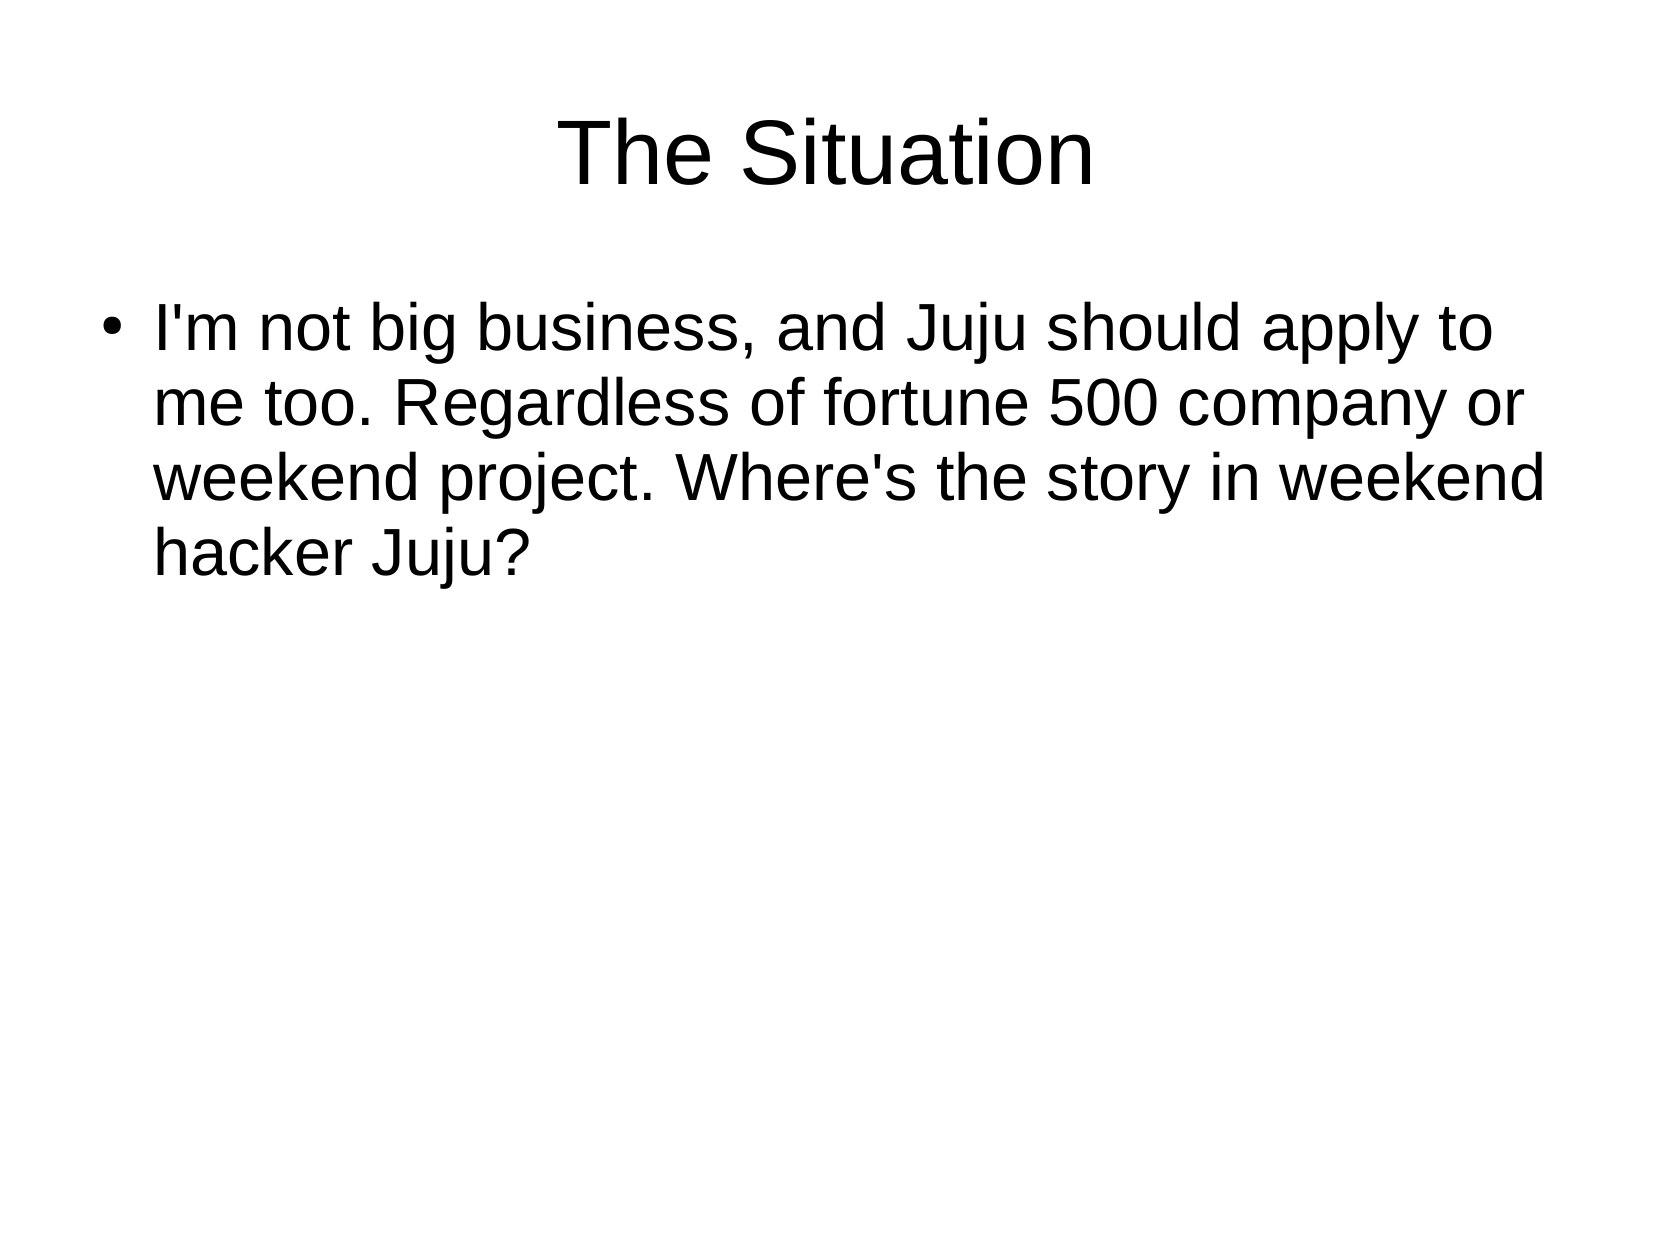

# The Situation
I'm not big business, and Juju should apply to me too. Regardless of fortune 500 company or weekend project. Where's the story in weekend hacker Juju?